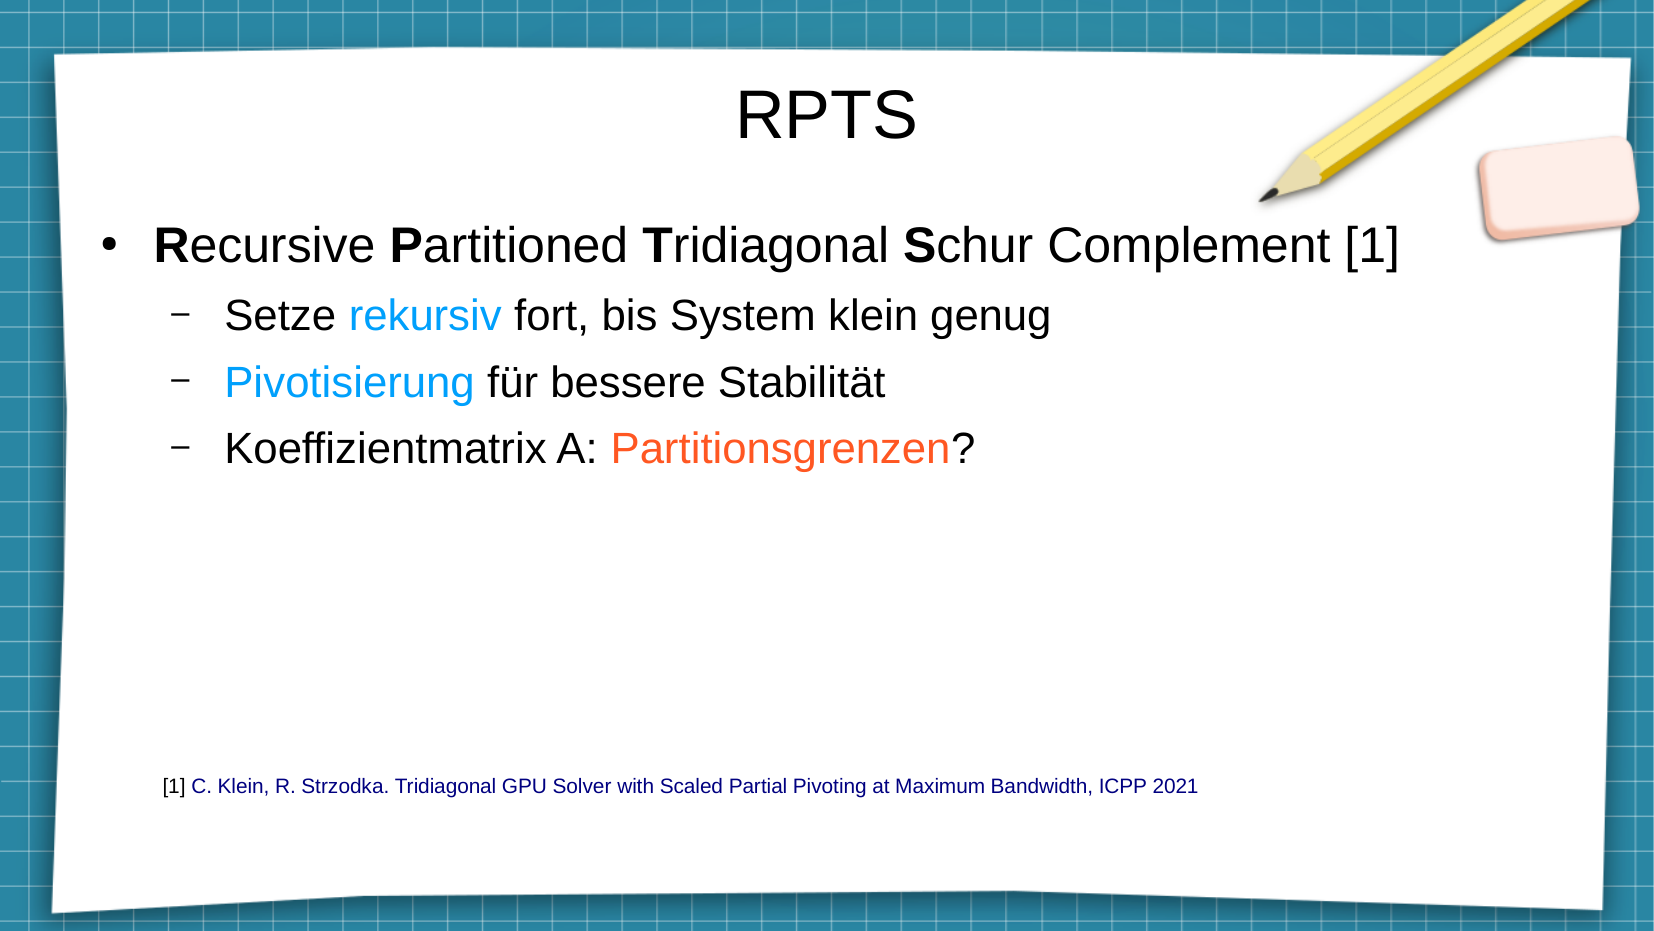

# RPTS
Recursive Partitioned Tridiagonal Schur Complement [1]
Setze rekursiv fort, bis System klein genug
Pivotisierung für bessere Stabilität
Koeffizientmatrix A: Partitionsgrenzen?
[1] C. Klein, R. Strzodka. Tridiagonal GPU Solver with Scaled Partial Pivoting at Maximum Bandwidth, ICPP 2021